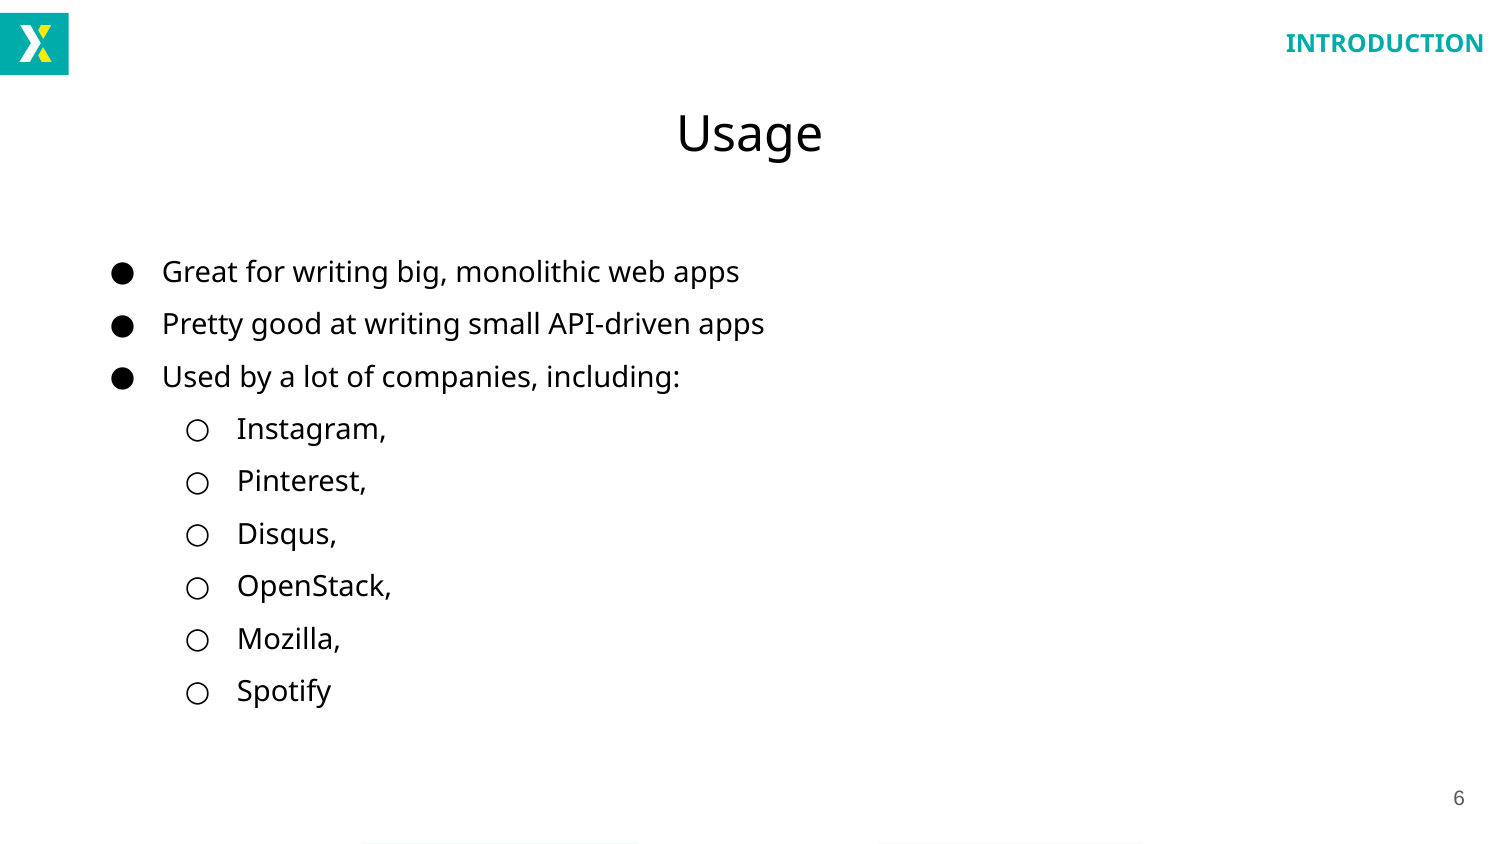

Usage
Great for writing big, monolithic web apps
Pretty good at writing small API-driven apps
Used by a lot of companies, including:
Instagram,
Pinterest,
Disqus,
OpenStack,
Mozilla,
Spotify